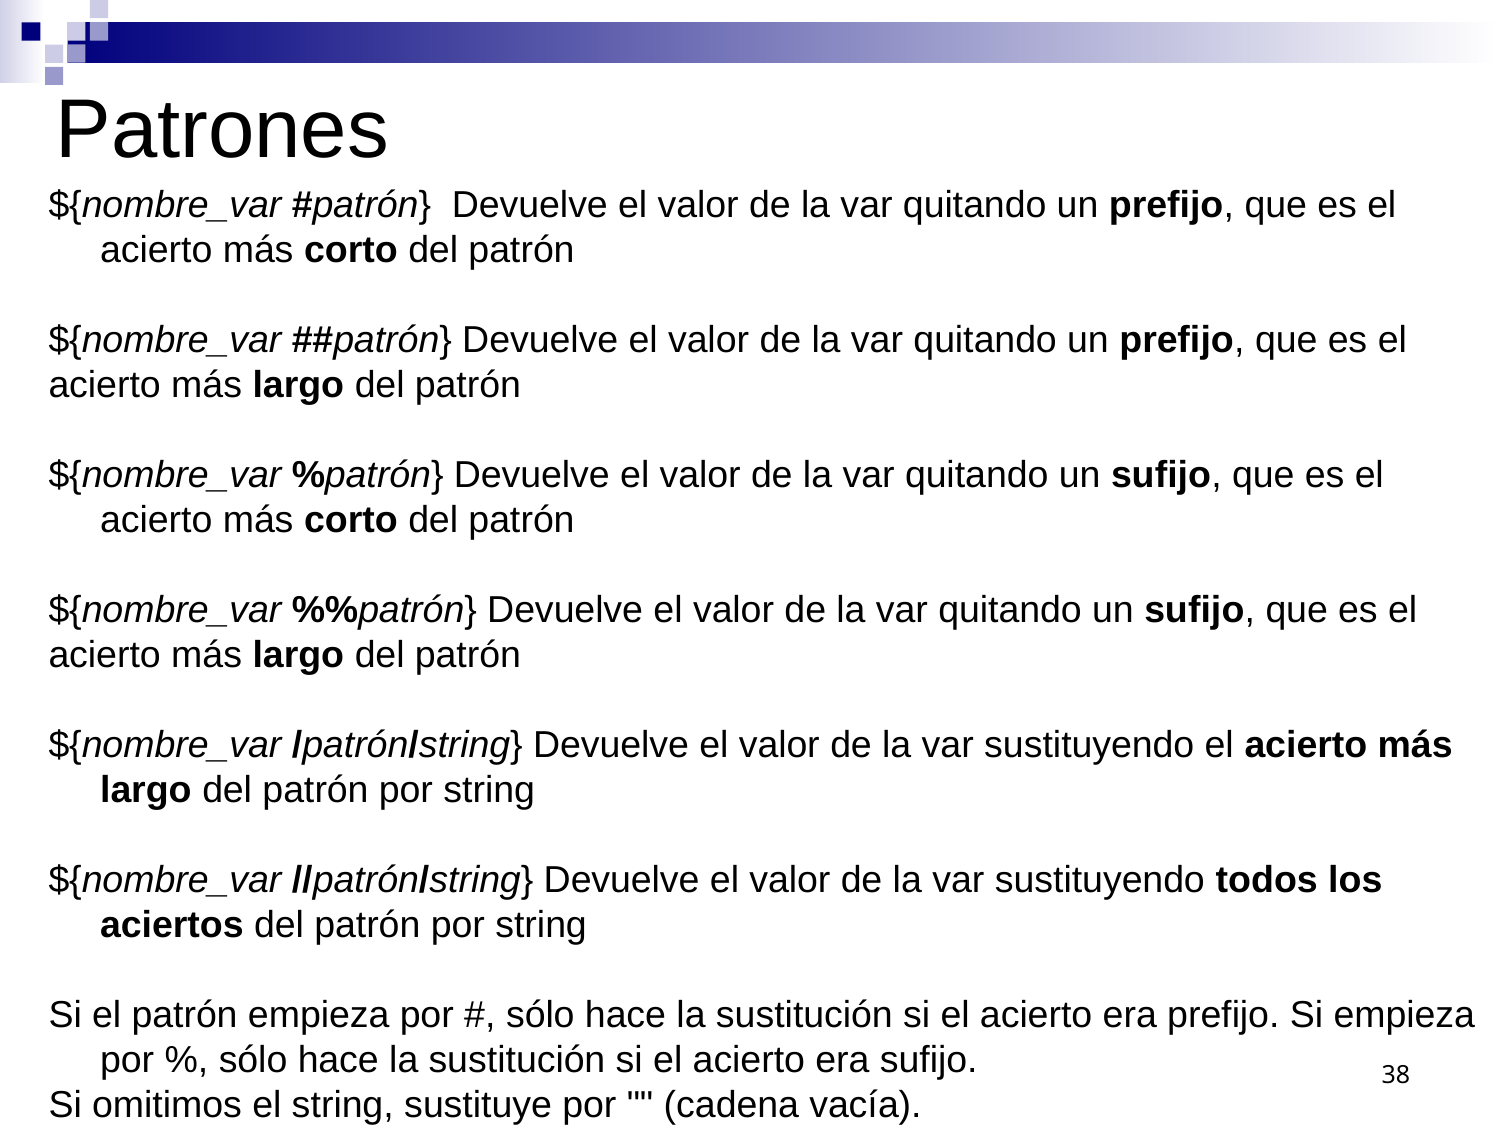

Patrones
${nombre_var #patrón} Devuelve el valor de la var quitando un prefijo, que es el acierto más corto del patrón
${nombre_var ##patrón} Devuelve el valor de la var quitando un prefijo, que es el
acierto más largo del patrón
${nombre_var %patrón} Devuelve el valor de la var quitando un sufijo, que es el acierto más corto del patrón
${nombre_var %%patrón} Devuelve el valor de la var quitando un sufijo, que es el
acierto más largo del patrón
${nombre_var /patrón/string} Devuelve el valor de la var sustituyendo el acierto más largo del patrón por string
${nombre_var //patrón/string} Devuelve el valor de la var sustituyendo todos los aciertos del patrón por string
Si el patrón empieza por #, sólo hace la sustitución si el acierto era prefijo. Si empieza por %, sólo hace la sustitución si el acierto era sufijo.
Si omitimos el string, sustituye por "" (cadena vacía).